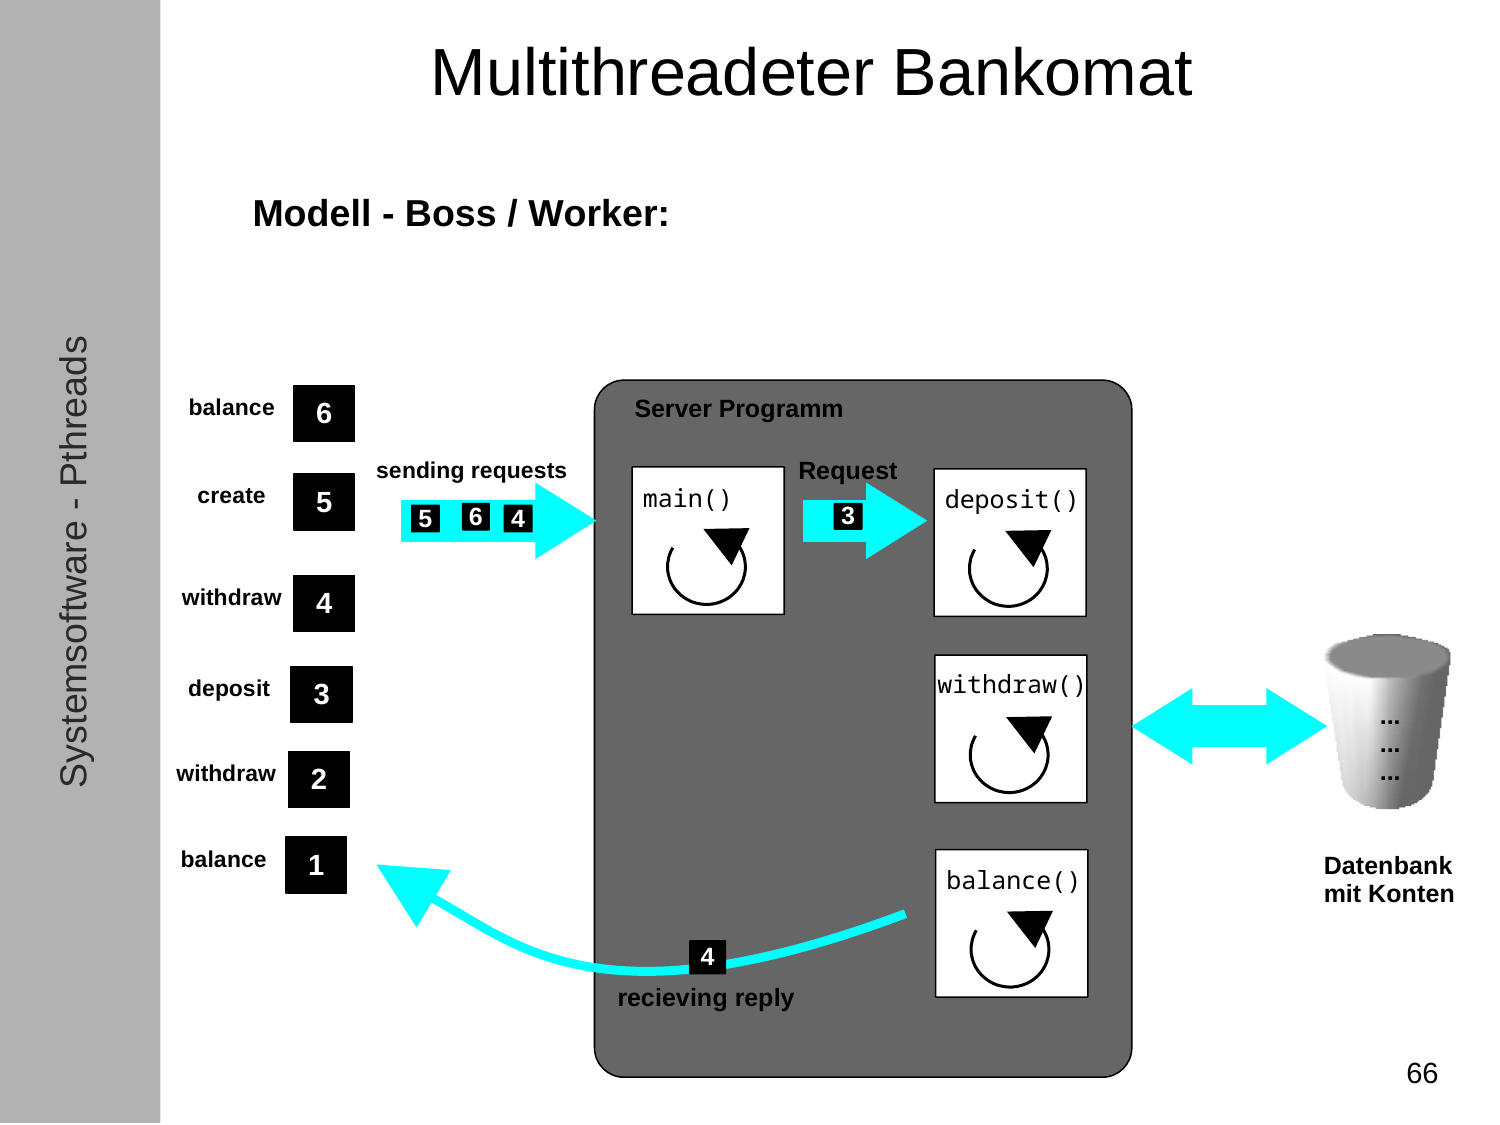

Multithreadeter Bankomat
Modell - Boss / Worker:
6
Server Programm
balance
sending requests
Request
main()
deposit()
5
create
6
3
5
4
Systemsoftware - Pthreads
4
withdraw
...
...
...
Datenbank
mit Konten
withdraw()
3
deposit
2
withdraw
1
balance
balance()
4
recieving reply